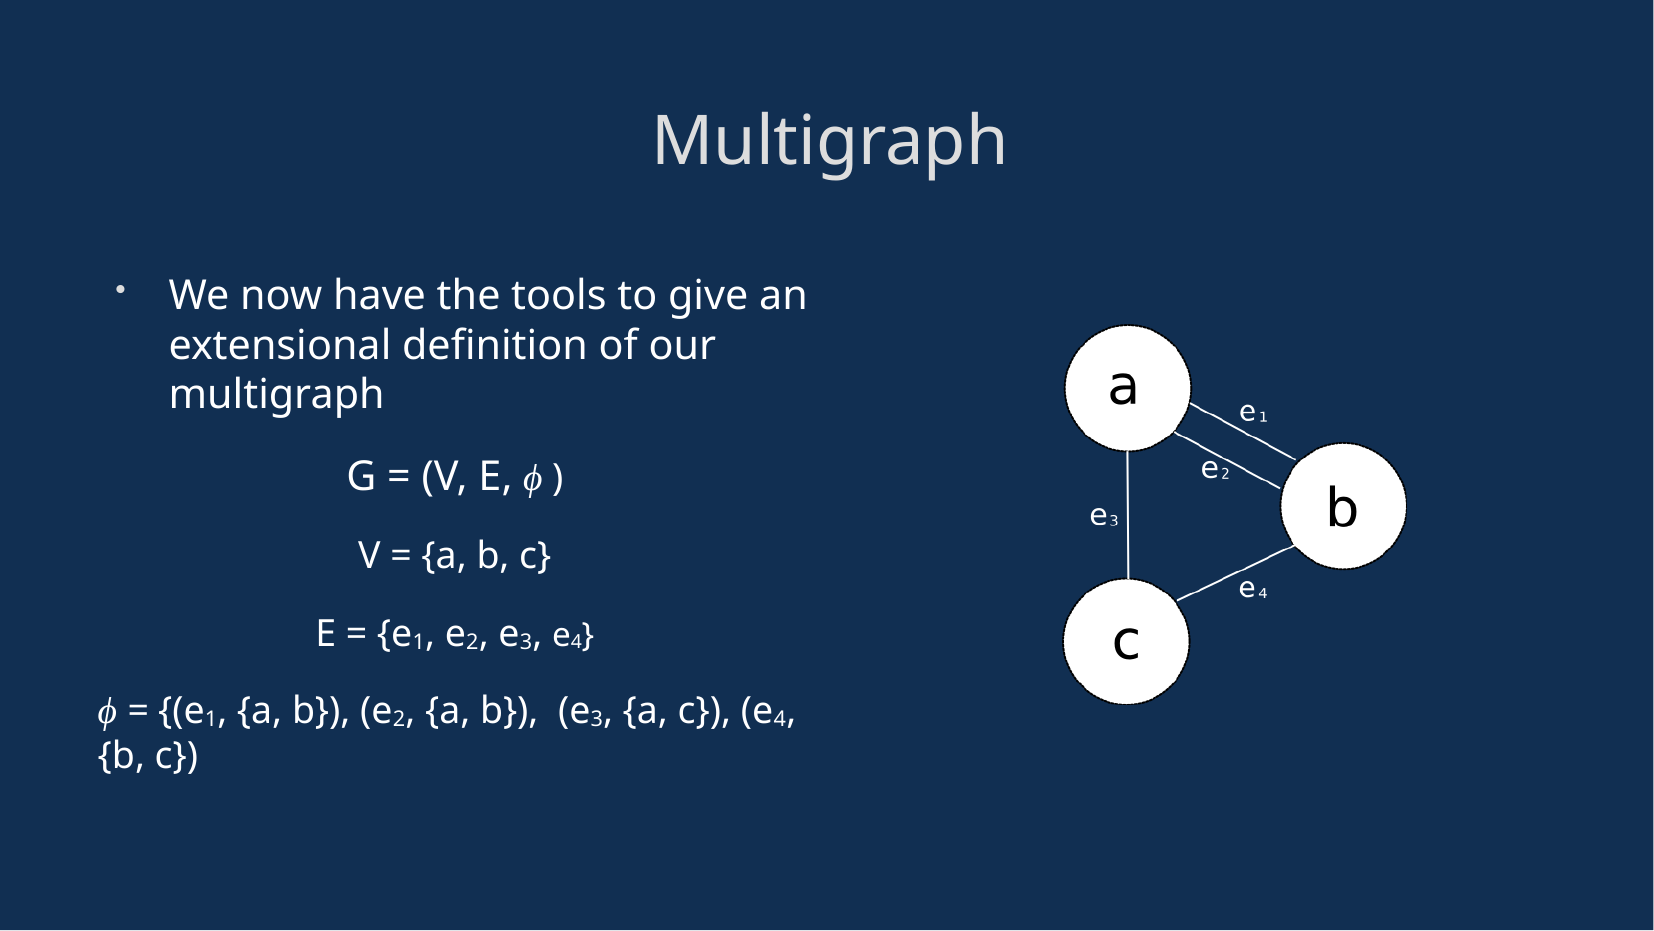

Multigraph
# We now have the tools to give an extensional definition of our multigraph
G = (V, E, ϕ )
V = {a, b, c}
E = {e1, e2, e3, e4}
ϕ = {(e1, {a, b}), (e2, {a, b}), (e3, {a, c}), (e4, {b, c})